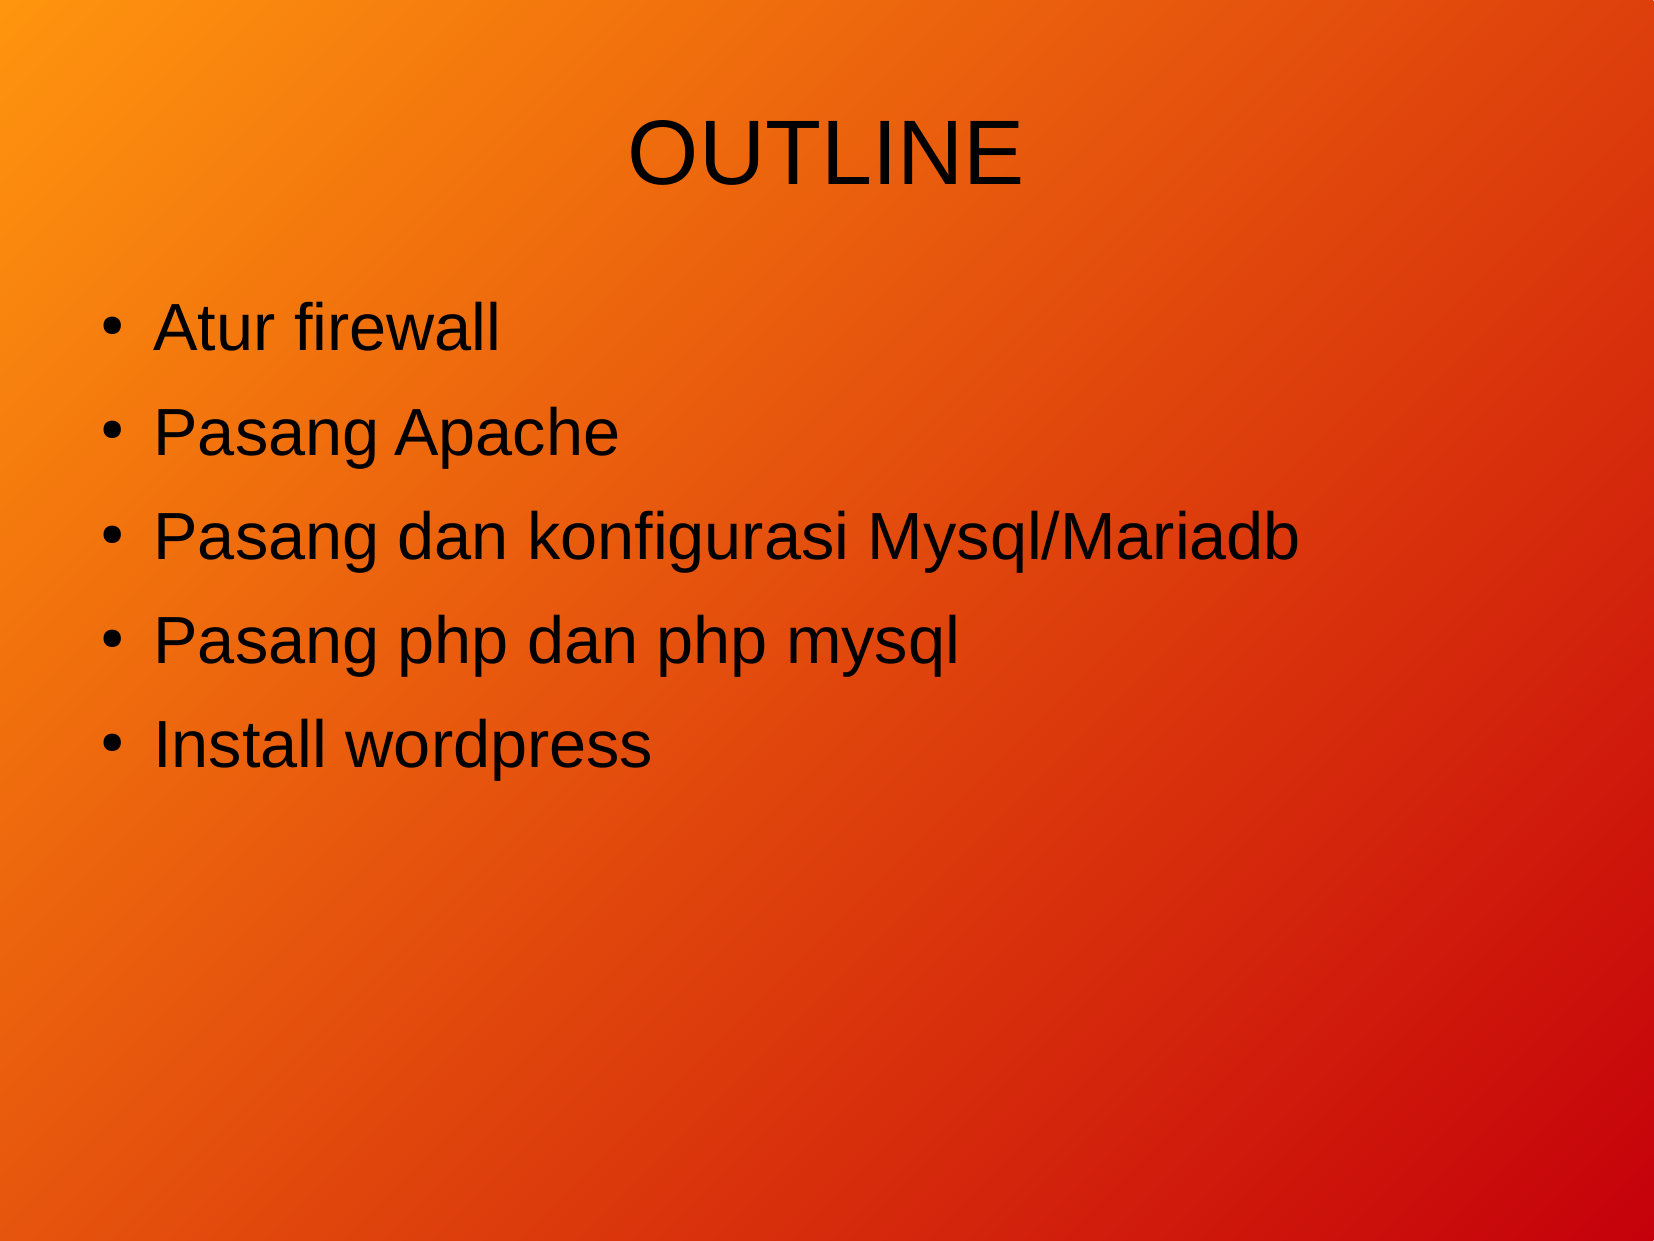

# OUTLINE
Atur firewall
Pasang Apache
Pasang dan konfigurasi Mysql/Mariadb
Pasang php dan php mysql
Install wordpress